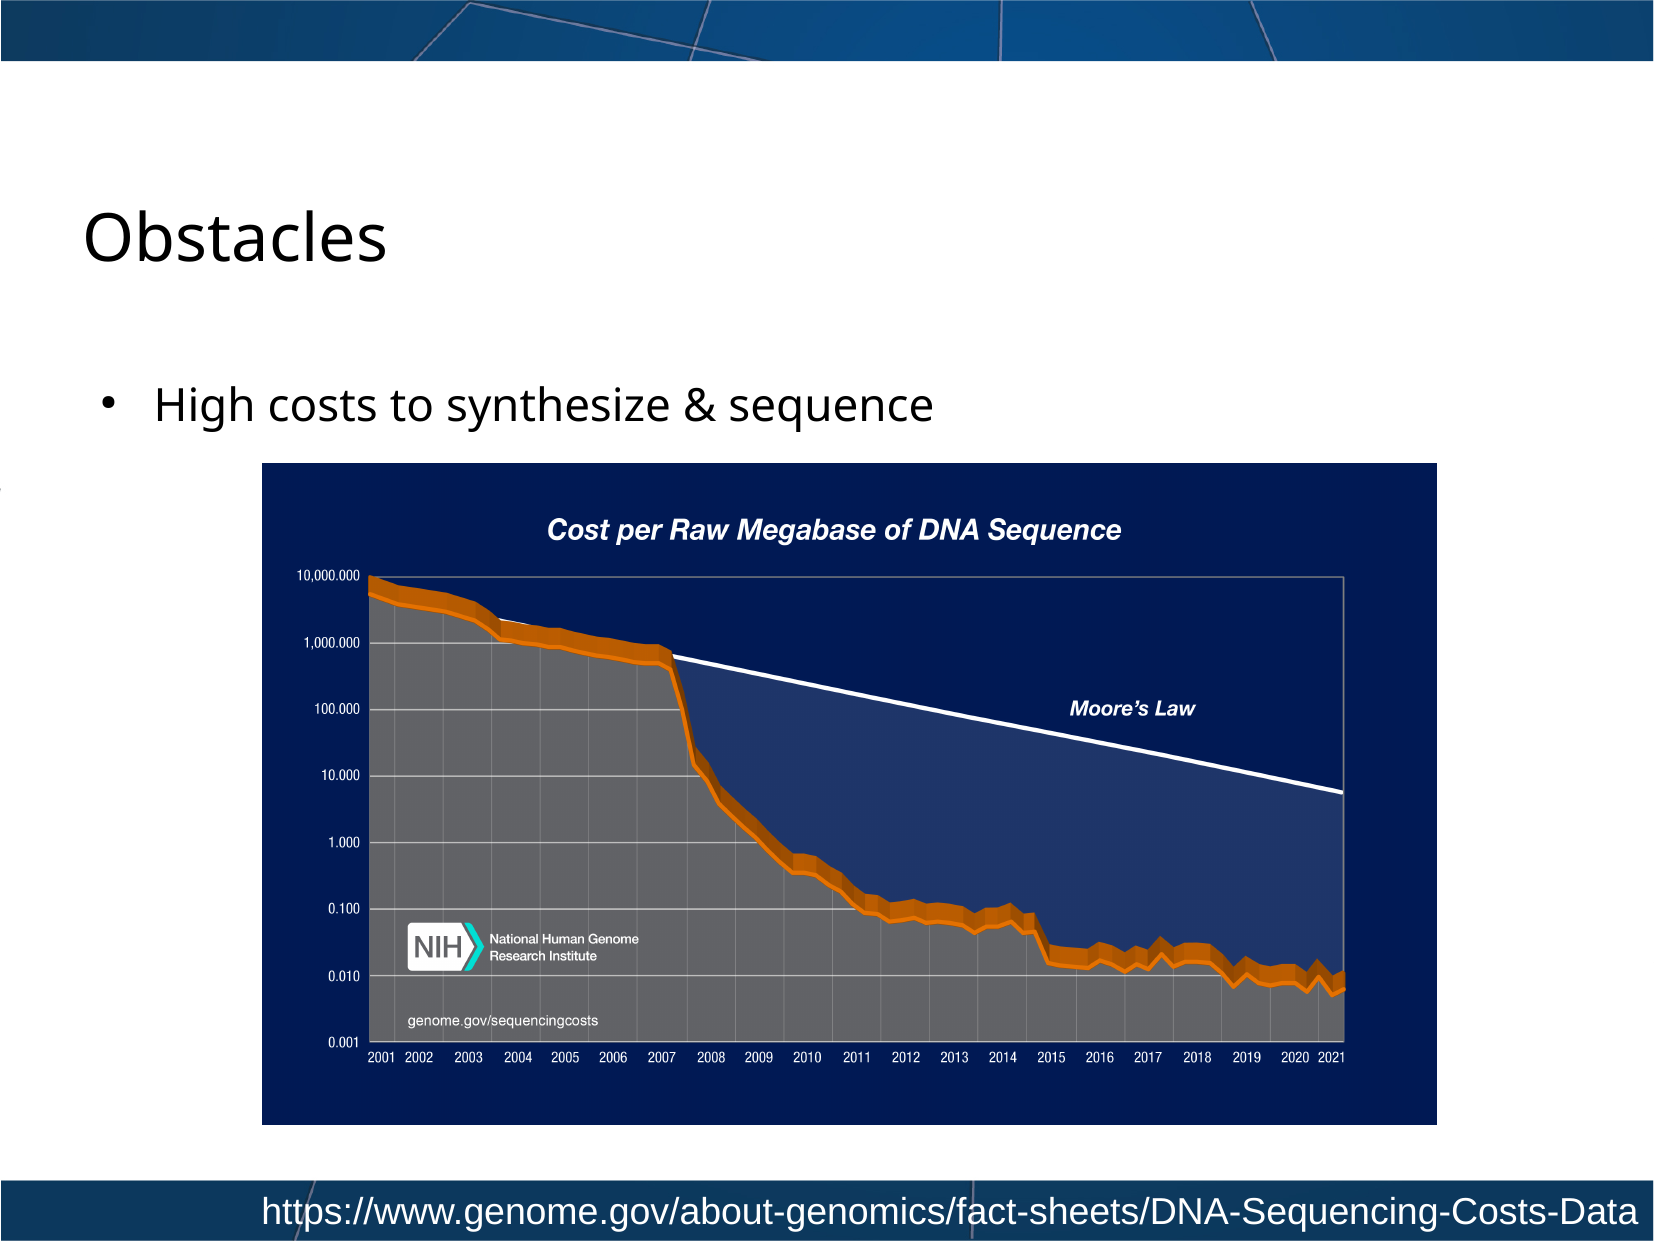

# Obstacles
High costs to synthesize & sequence
https://www.genome.gov/about-genomics/fact-sheets/DNA-Sequencing-Costs-Data